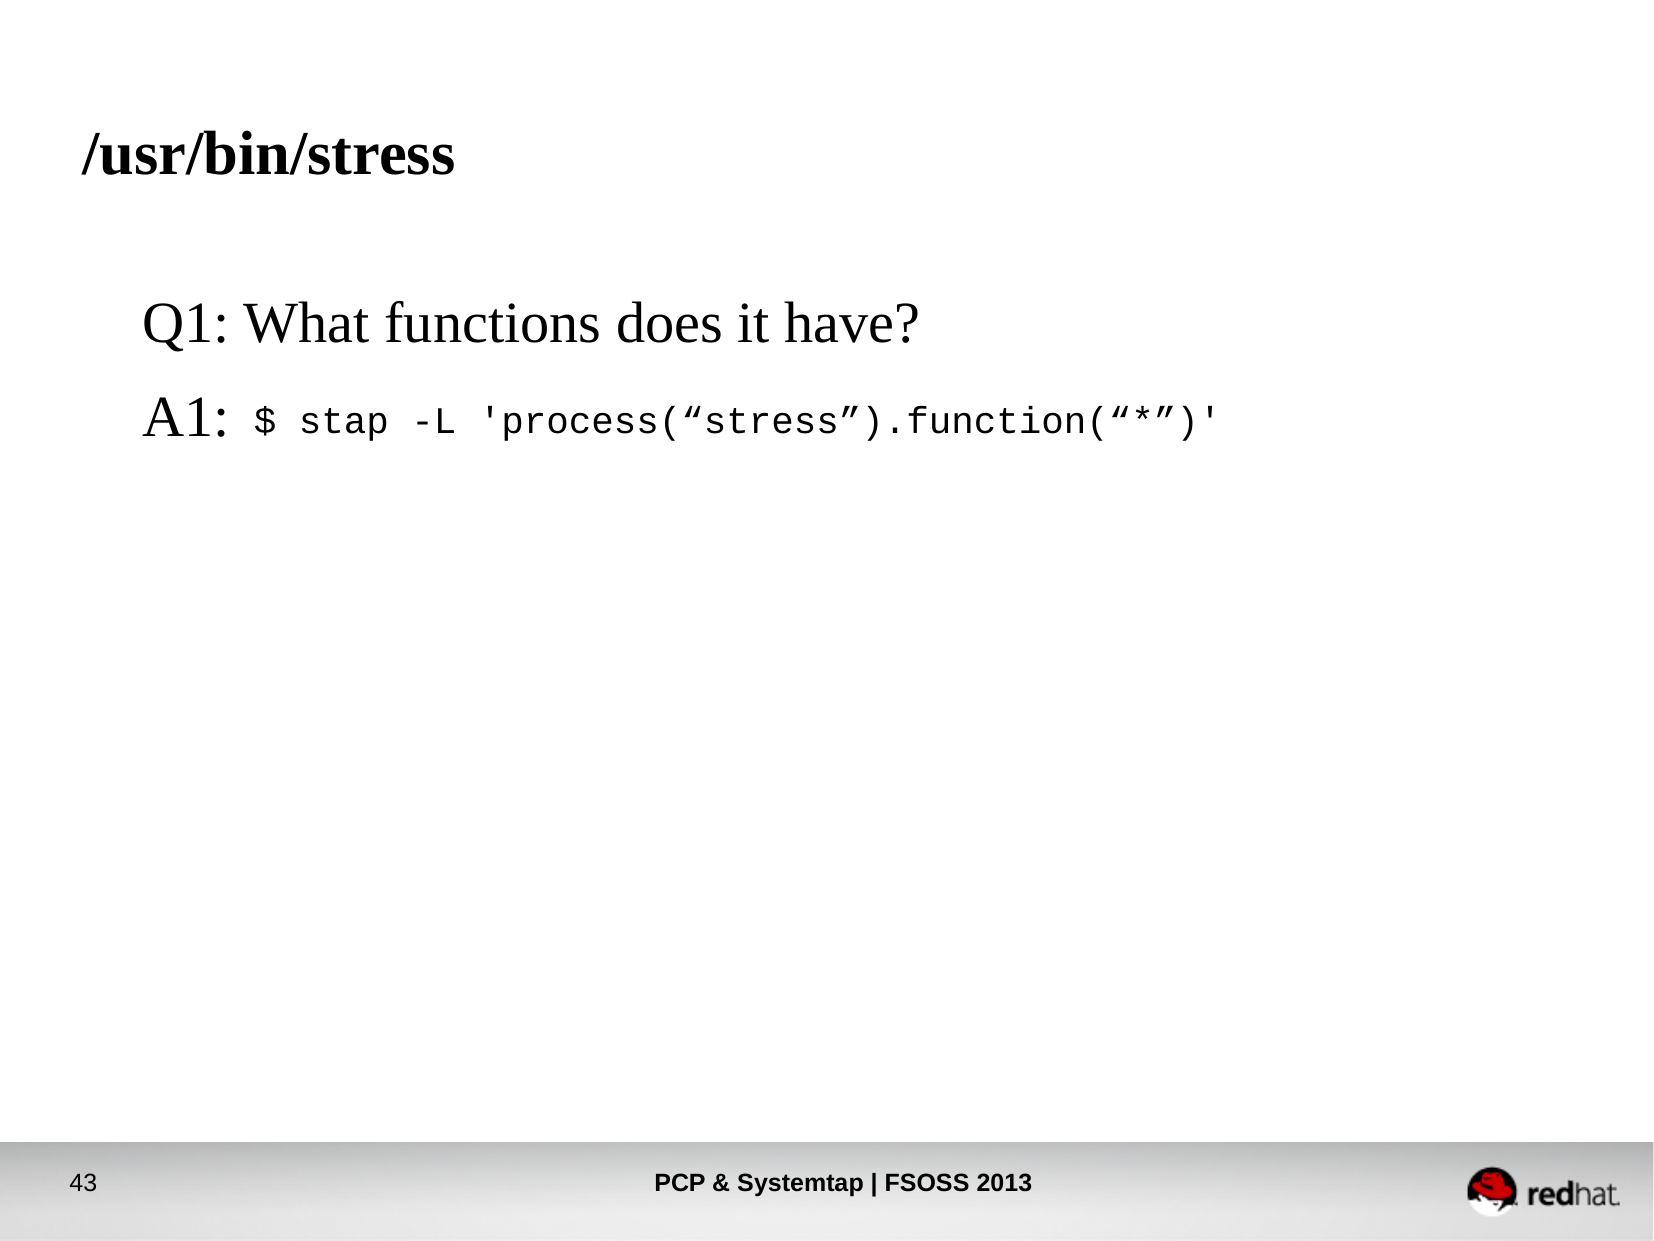

# /usr/bin/stress
Q1: What functions does it have?
A1:
$ stap -L 'process(“stress”).function(“*”)'